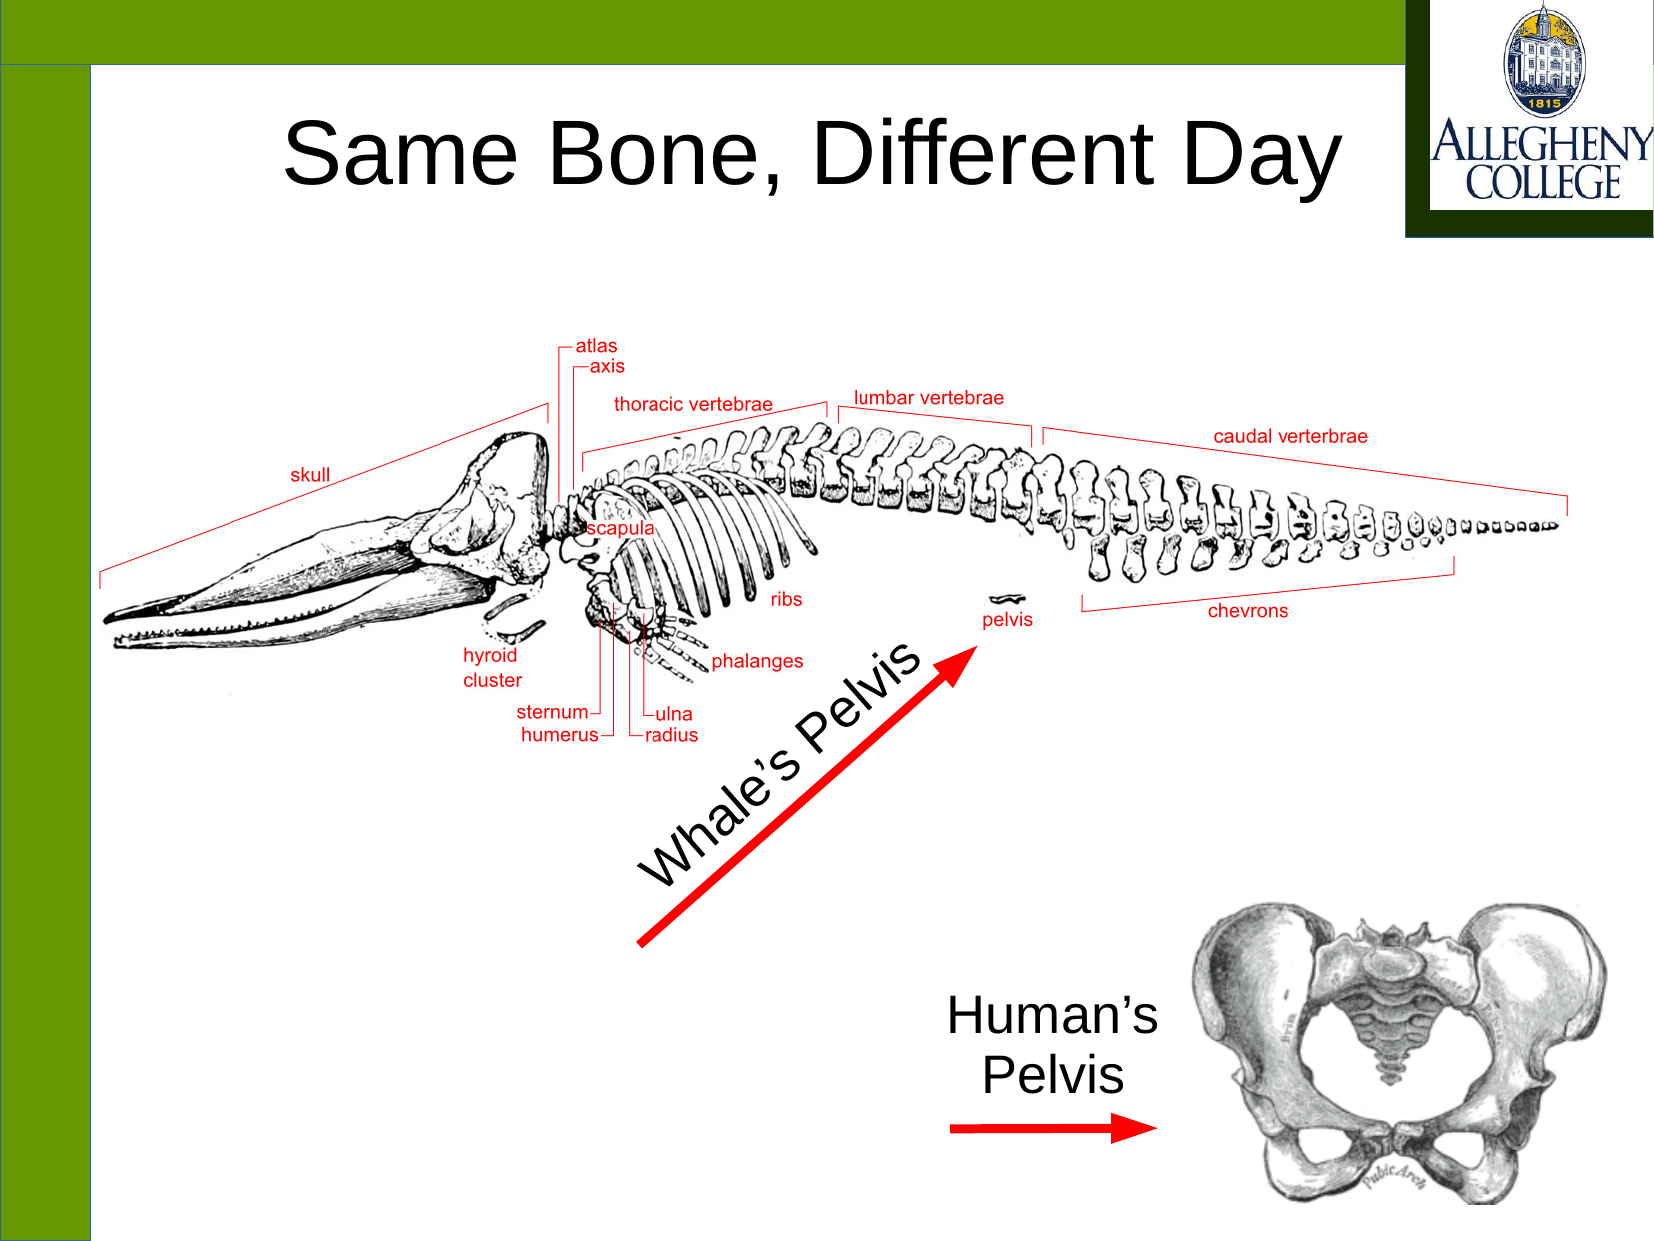

# Same Bone, Different Day
This
This
Whale’s Pelvis
Human’s
Pelvis